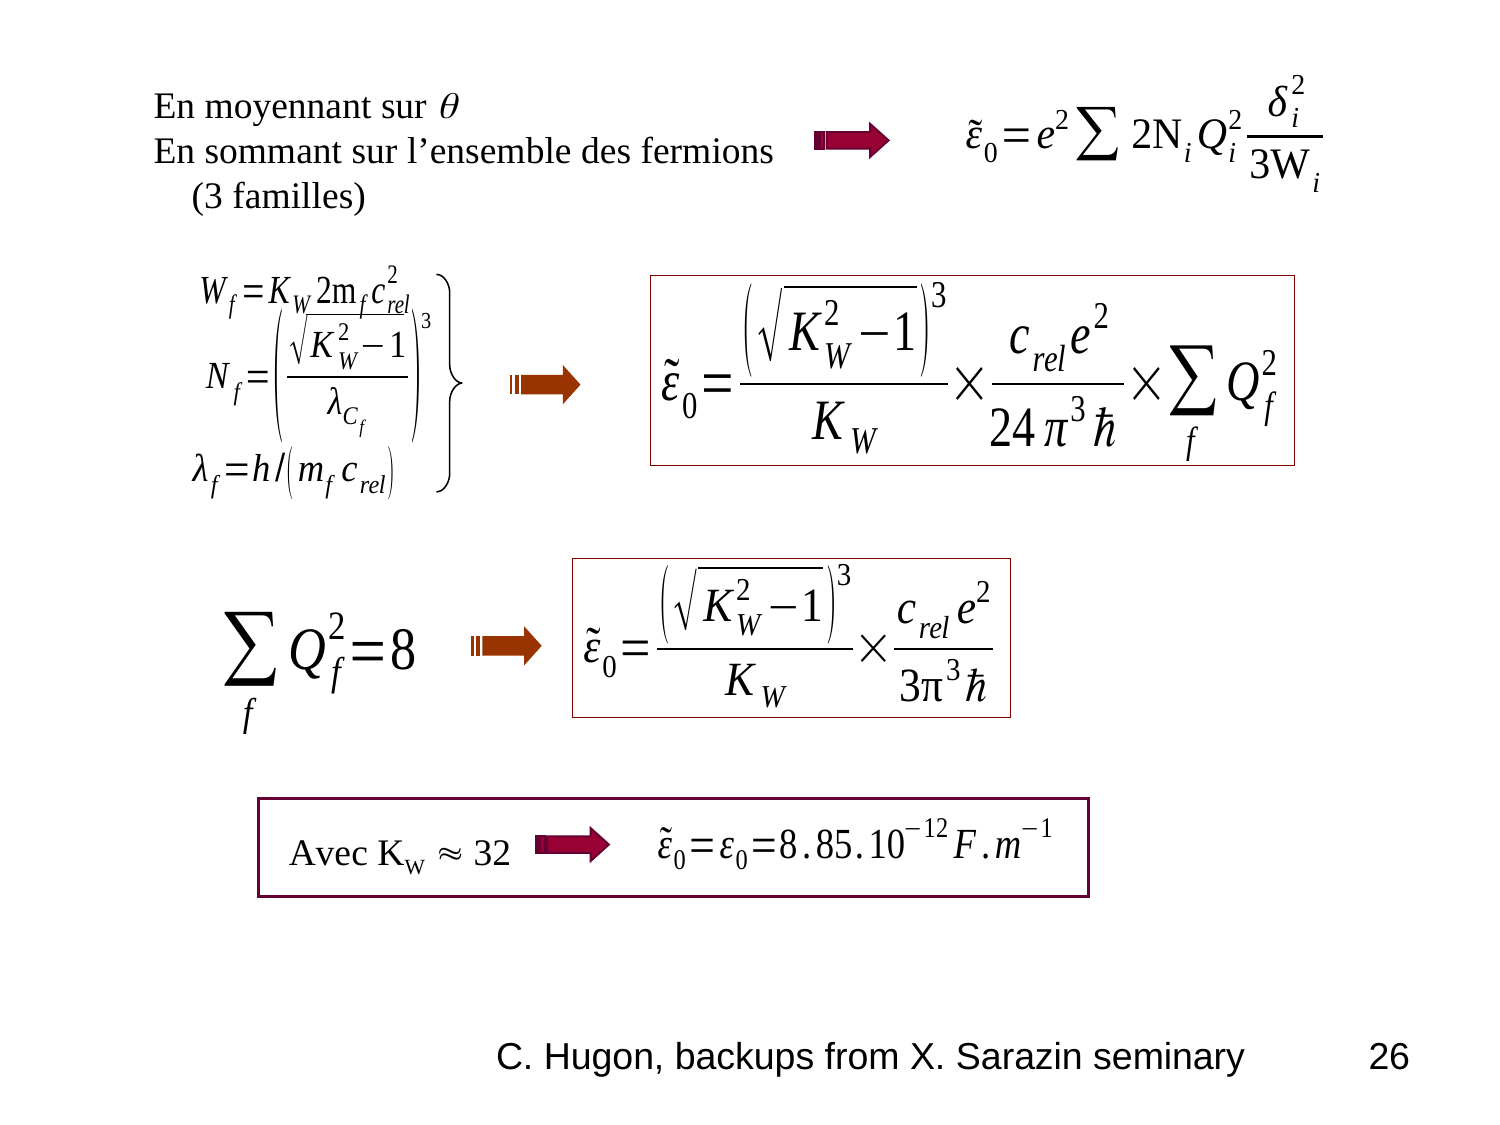

En moyennant sur 
En sommant sur l’ensemble des fermions
 (3 familles)
Avec KW  32
C. Hugon, backups from X. Sarazin seminary
26